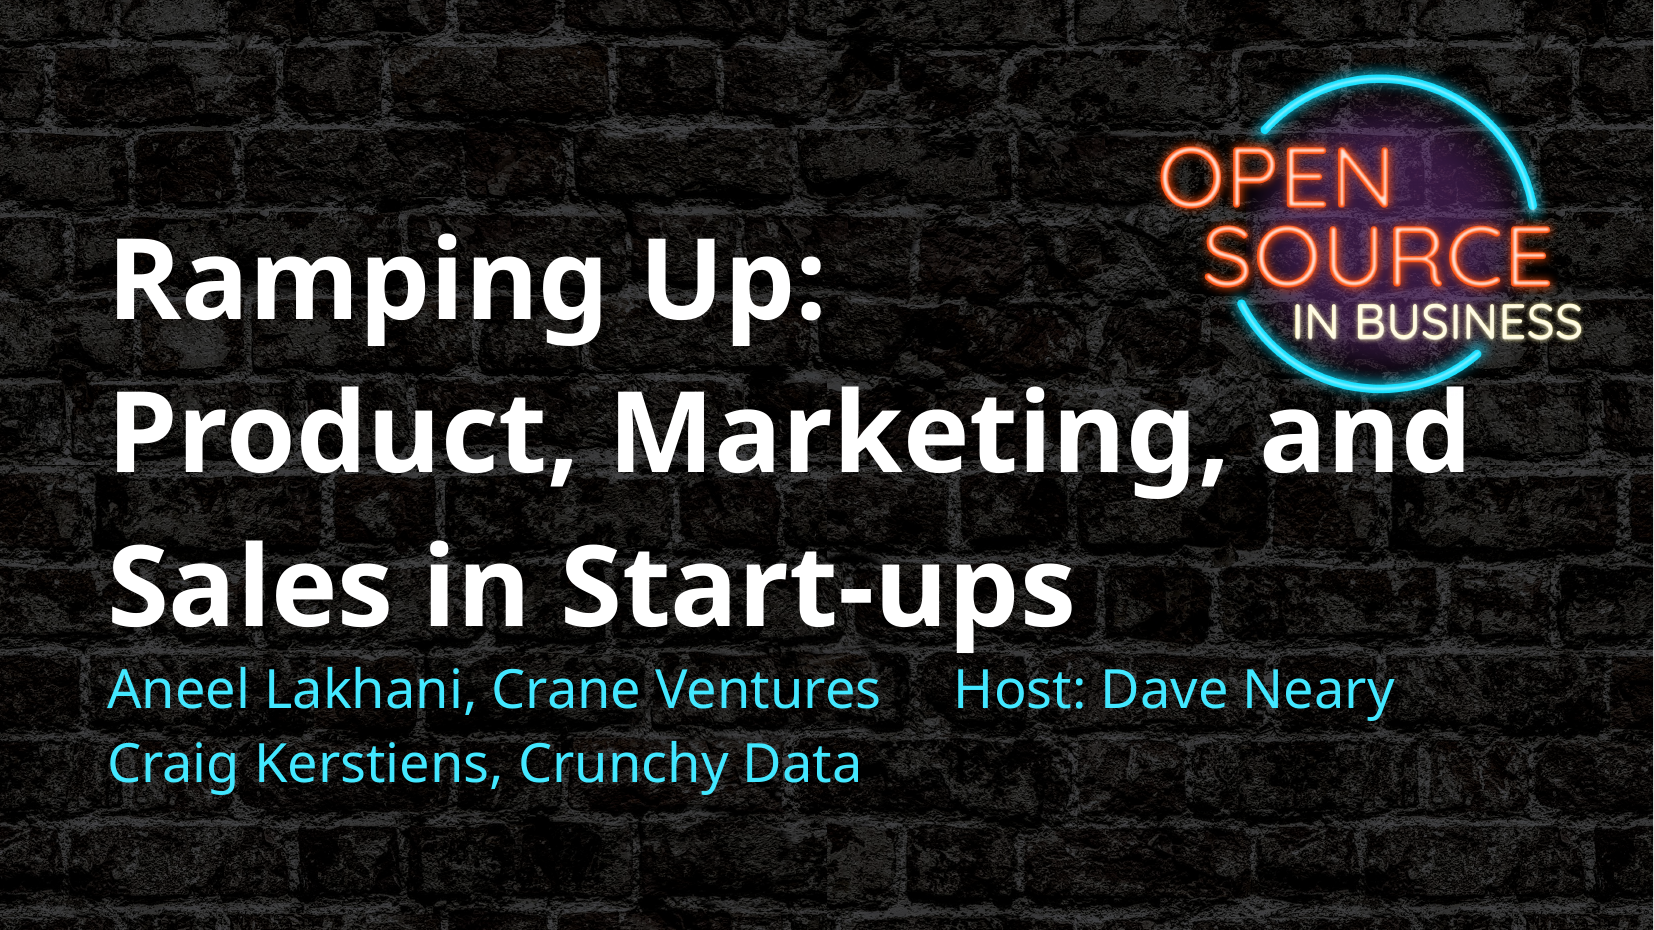

# Ramping Up: Product, Marketing, and Sales in Start-ups
Aneel Lakhani, Crane Ventures
Craig Kerstiens, Crunchy Data
Host: Dave Neary